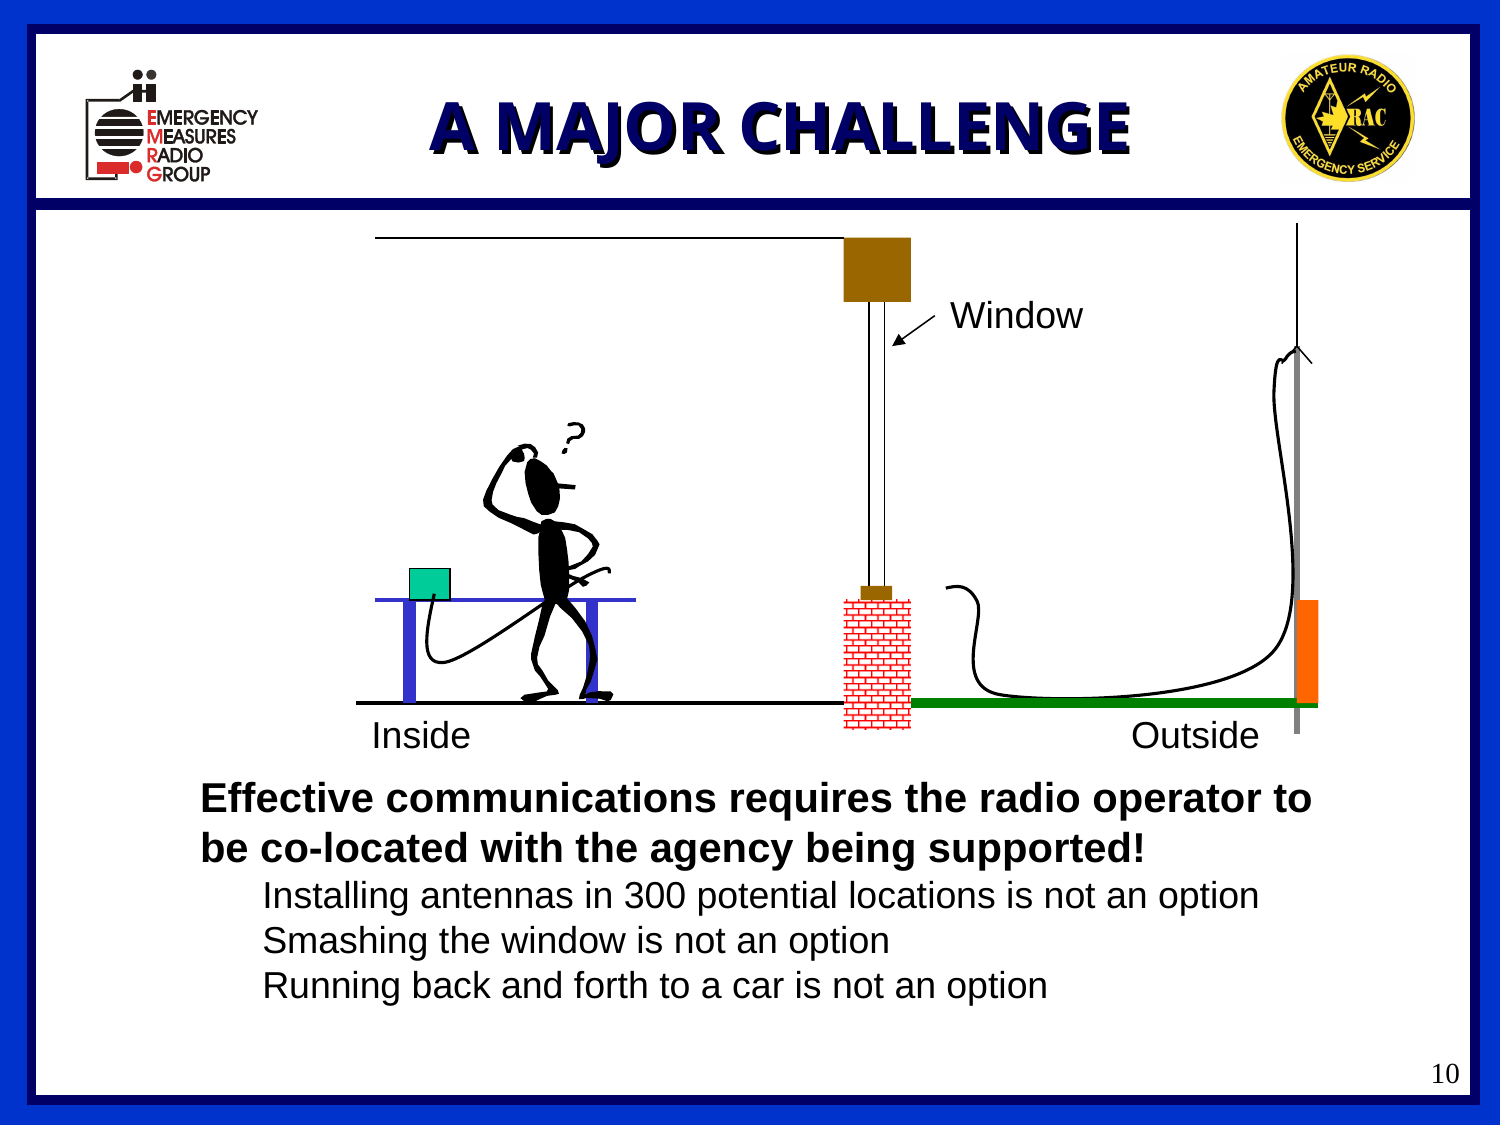

A MAJOR CHALLENGE
Window
Inside
Outside
Effective communications requires the radio operator to be co-located with the agency being supported!
Installing antennas in 300 potential locations is not an option
Smashing the window is not an option
Running back and forth to a car is not an option
10